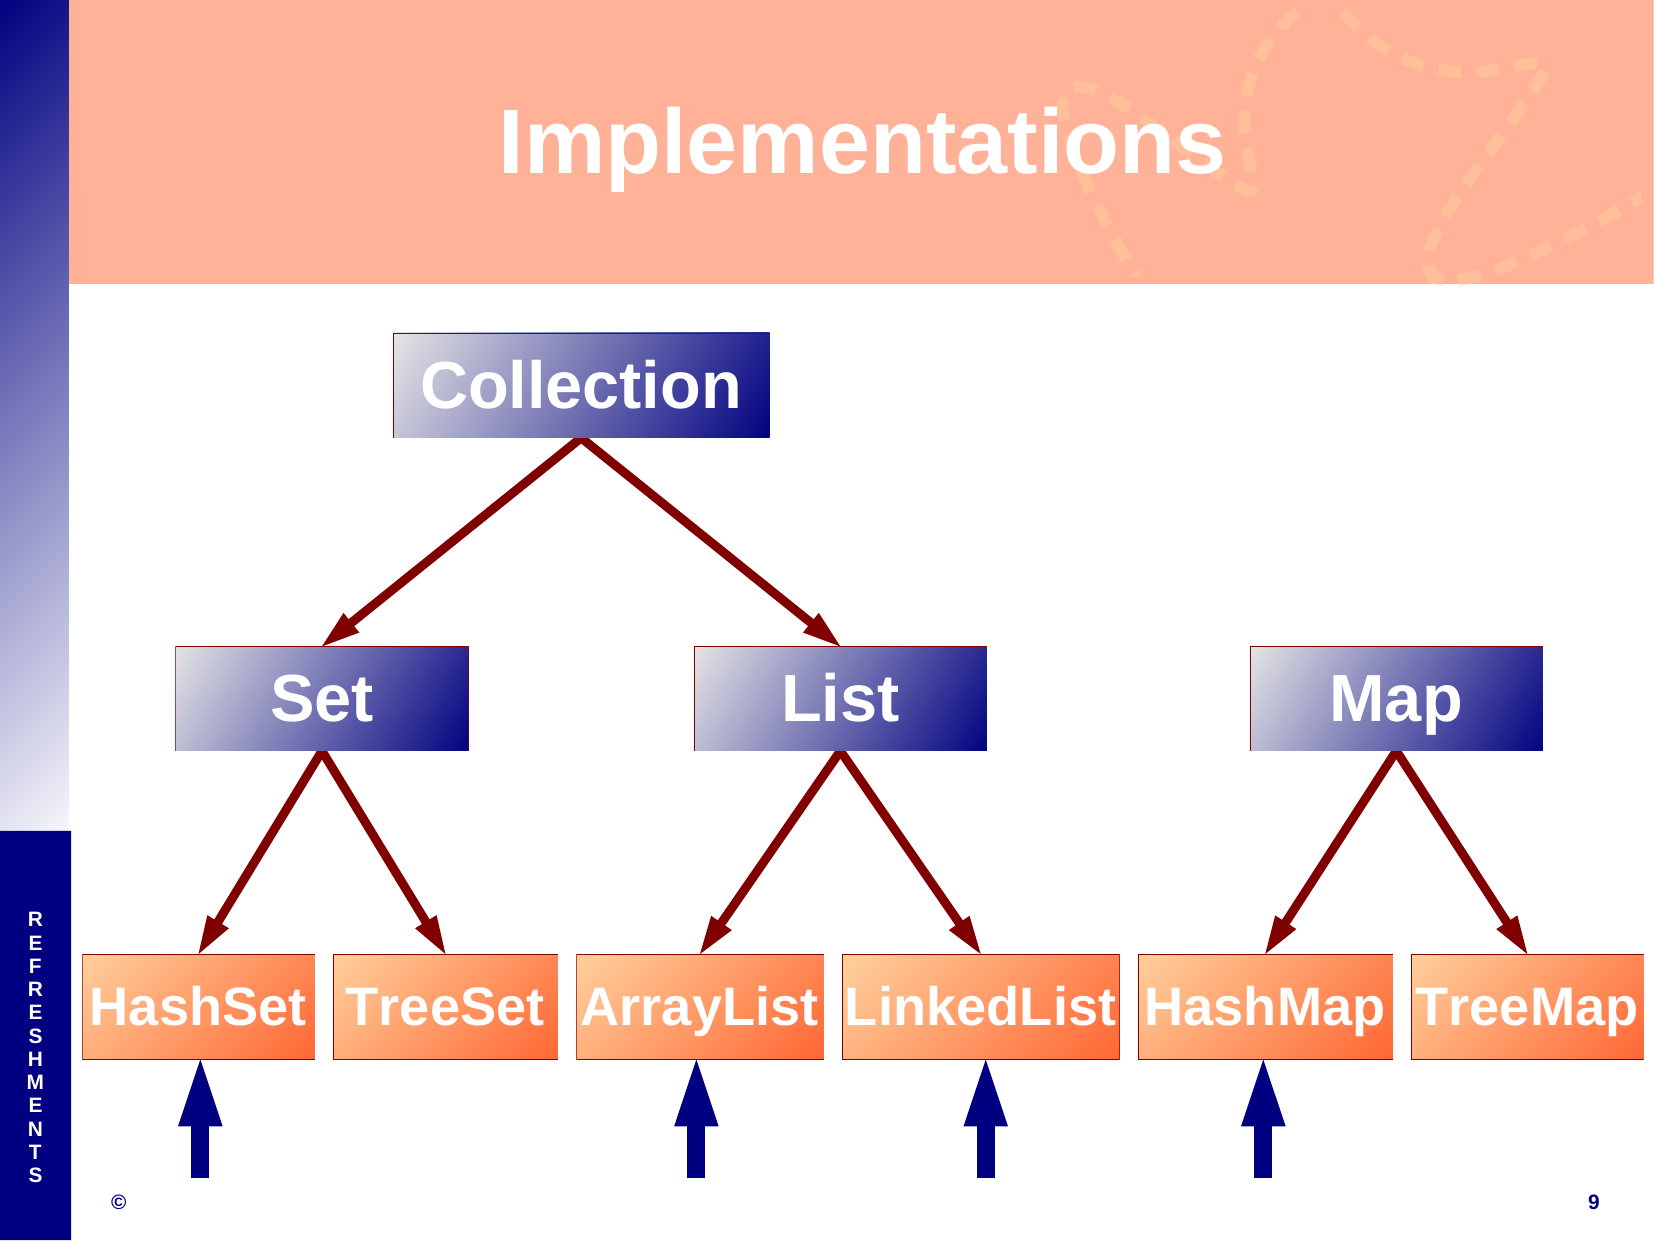

# Implementations
Collection
Set
List
Map
R
E
F
R
E
S
H
M
E
N
T
S
HashSet
TreeSet
ArrayList
LinkedList
HashMap
TreeMap